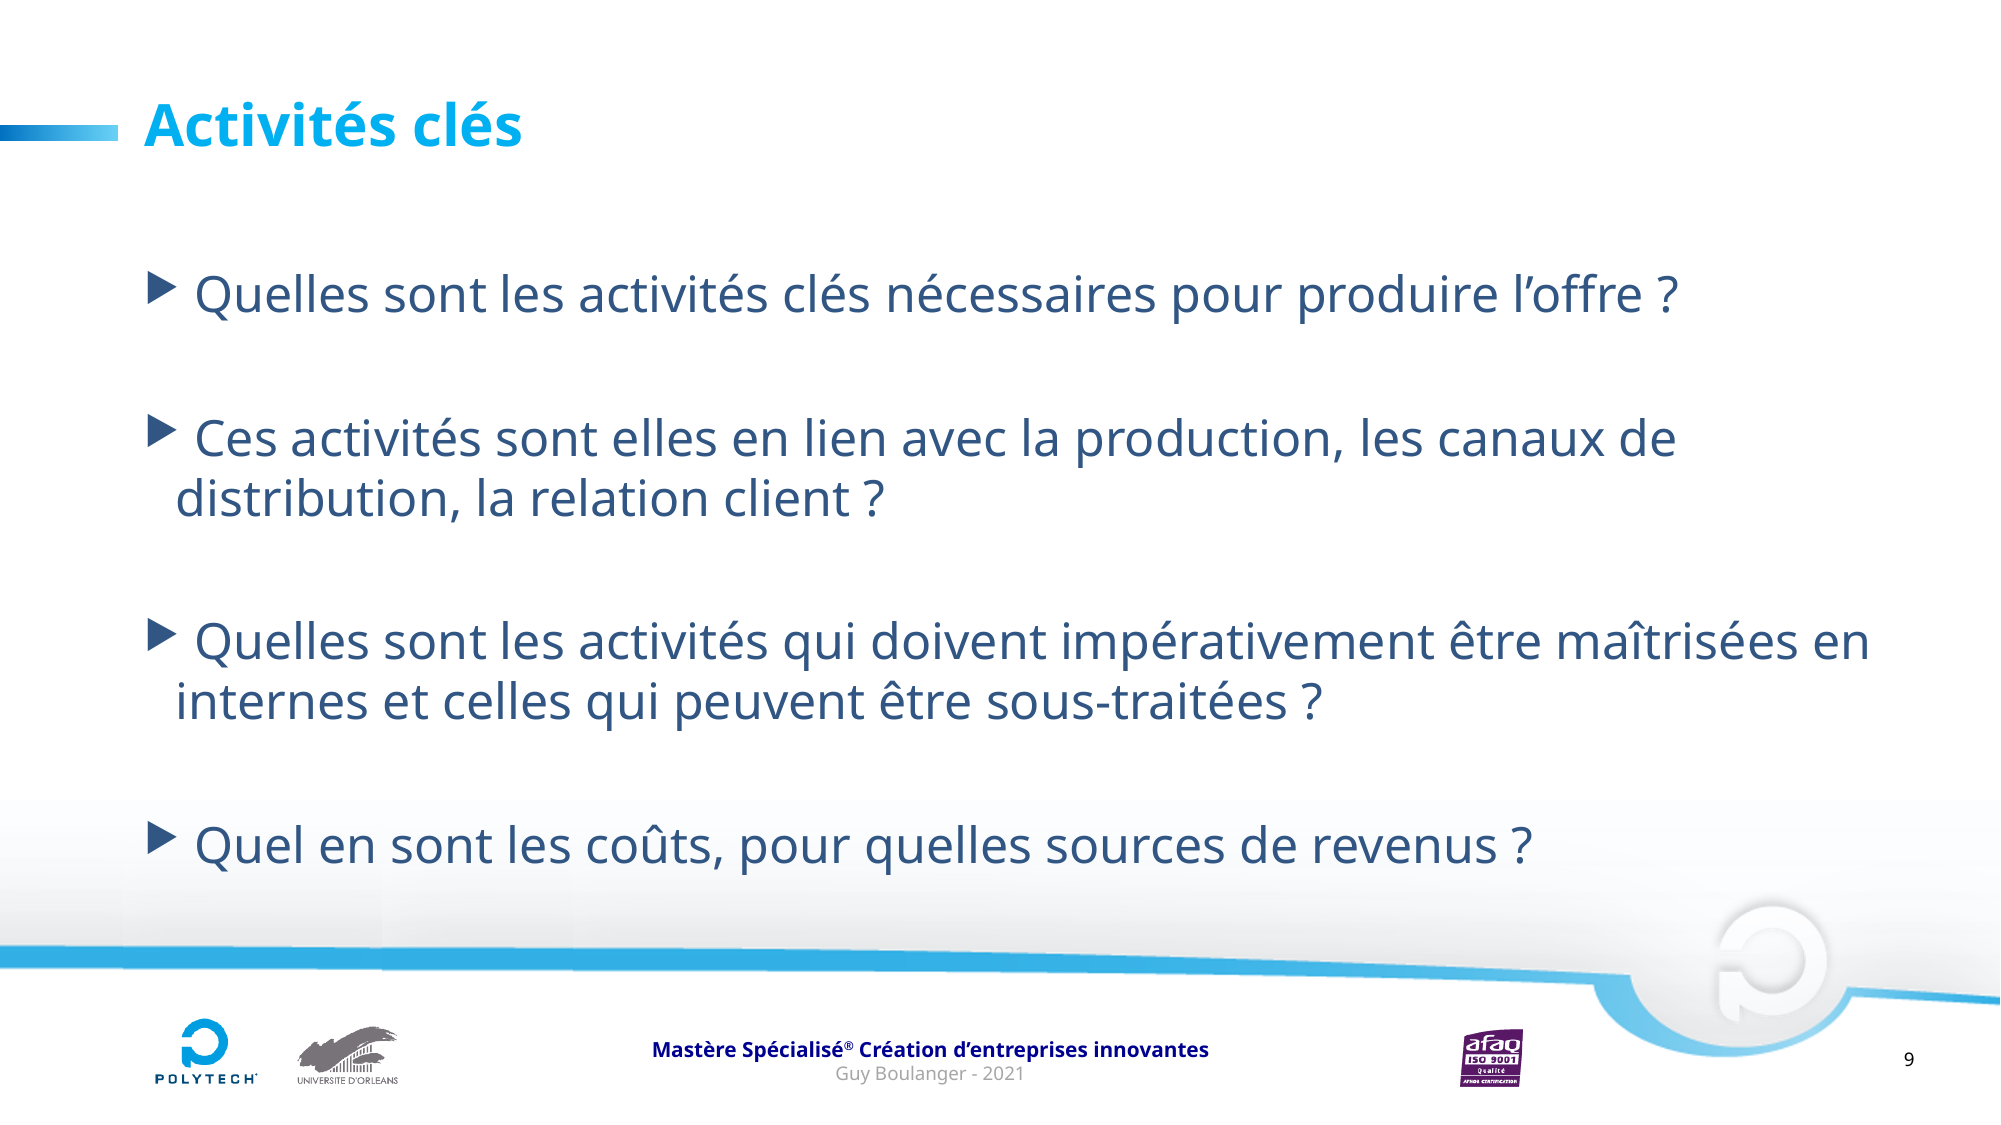

# Activités clés
 Quelles sont les activités clés nécessaires pour produire l’offre ?
 Ces activités sont elles en lien avec la production, les canaux de distribution, la relation client ?
 Quelles sont les activités qui doivent impérativement être maîtrisées en internes et celles qui peuvent être sous-traitées ?
 Quel en sont les coûts, pour quelles sources de revenus ?
Mastère Spécialisé® Création d’entreprises innovantes
Guy Boulanger - 2021
9